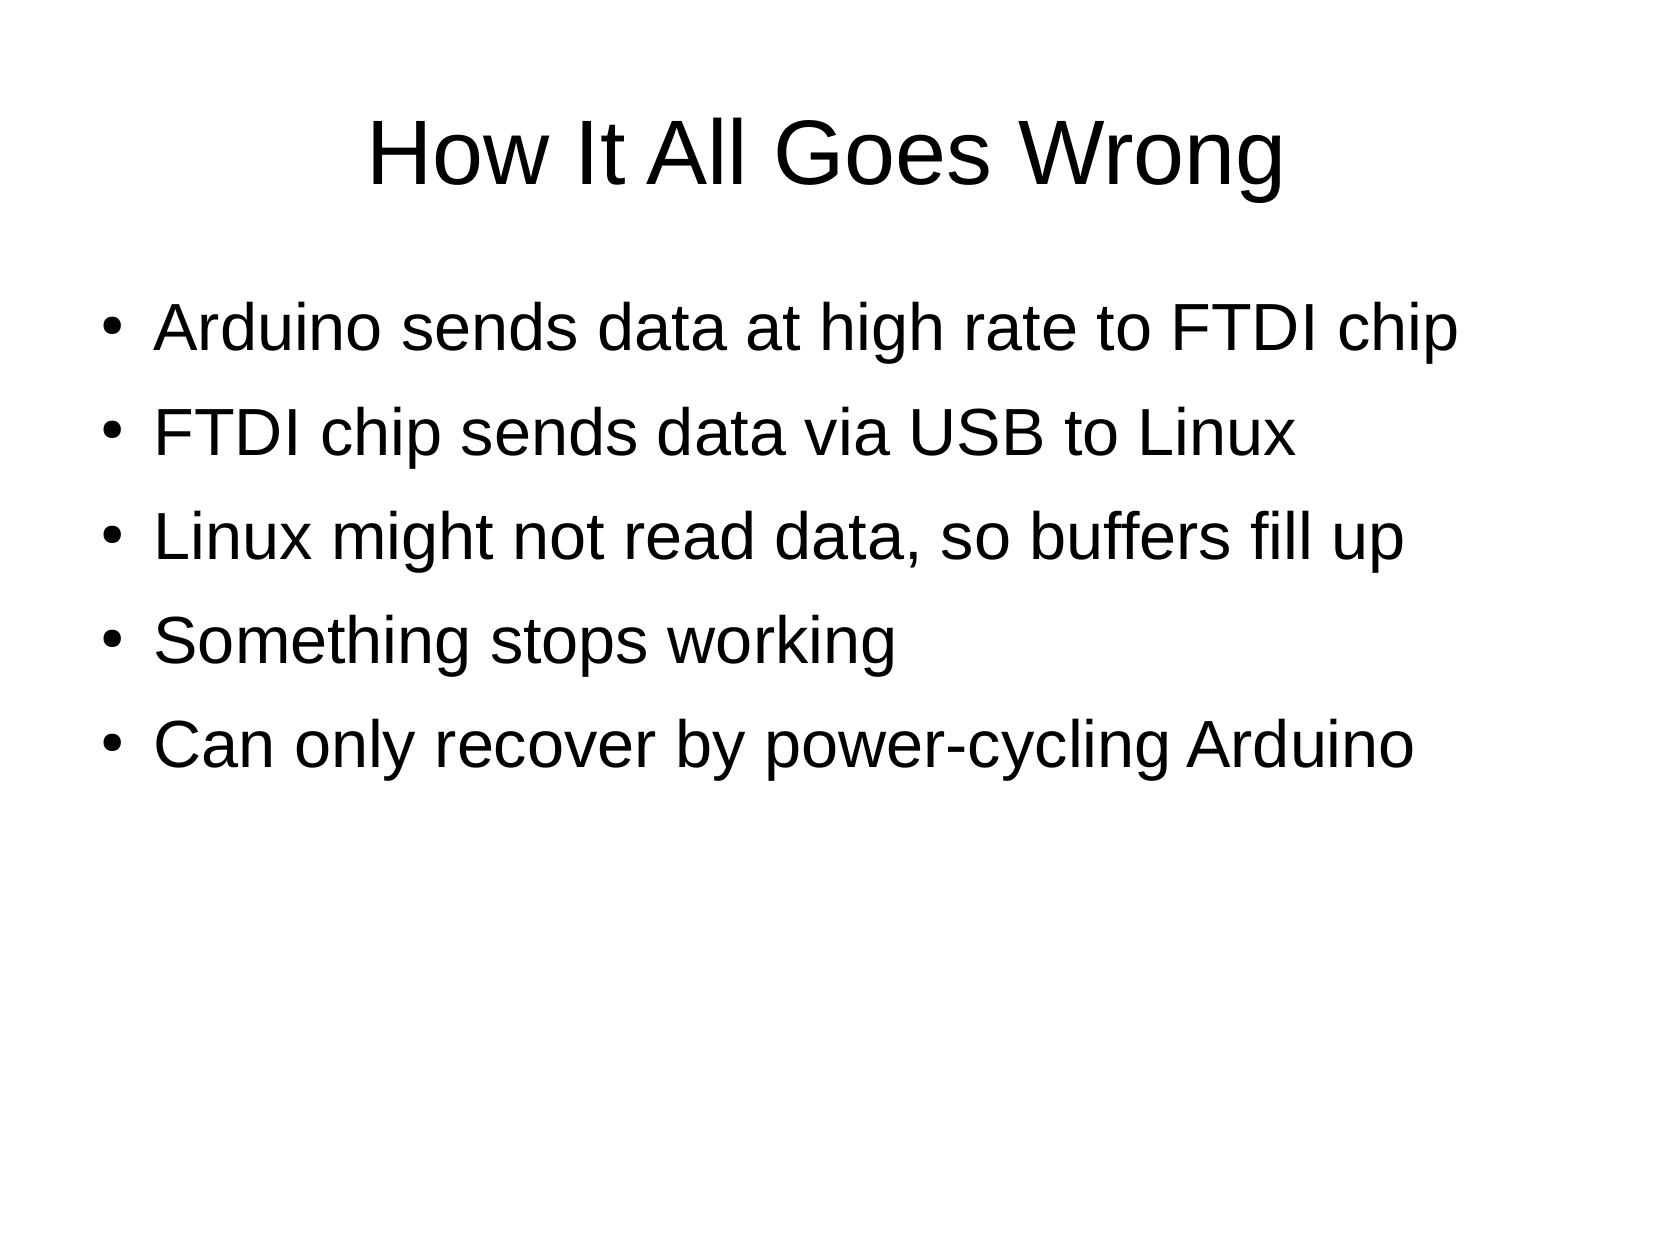

# How It All Goes Wrong
Arduino sends data at high rate to FTDI chip
FTDI chip sends data via USB to Linux
Linux might not read data, so buffers fill up
Something stops working
Can only recover by power-cycling Arduino